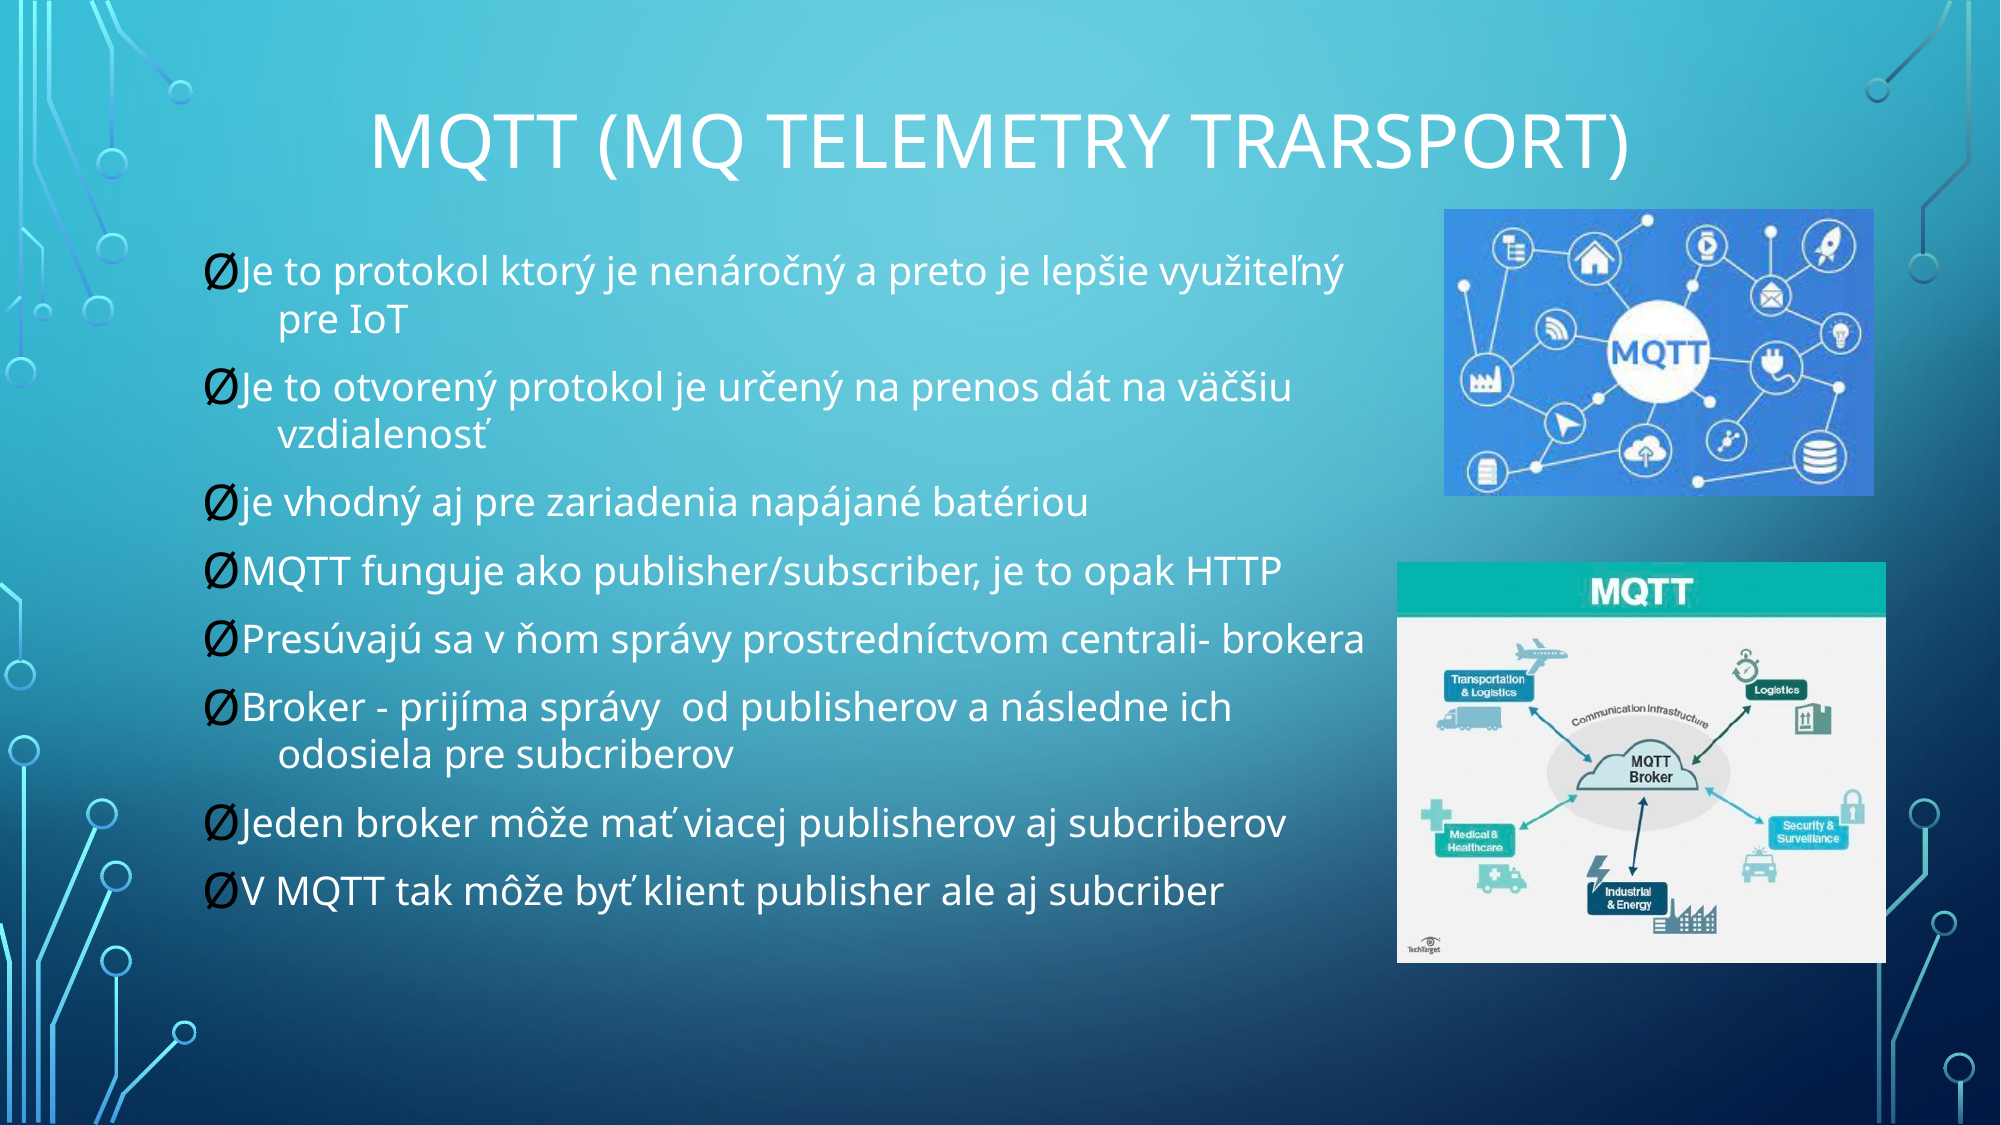

# MQTT (MQ telemetry trarsport)
Je to protokol ktorý je nenáročný a preto je lepšie využiteľný pre IoT
Je to otvorený protokol je určený na prenos dát na väčšiu vzdialenosť
je vhodný aj pre zariadenia napájané batériou
MQTT funguje ako publisher/subscriber, je to opak HTTP
Presúvajú sa v ňom správy prostredníctvom centrali- brokera
Broker - prijíma správy od publisherov a následne ich odosiela pre subcriberov
Jeden broker môže mať viacej publisherov aj subcriberov
V MQTT tak môže byť klient publisher ale aj subcriber